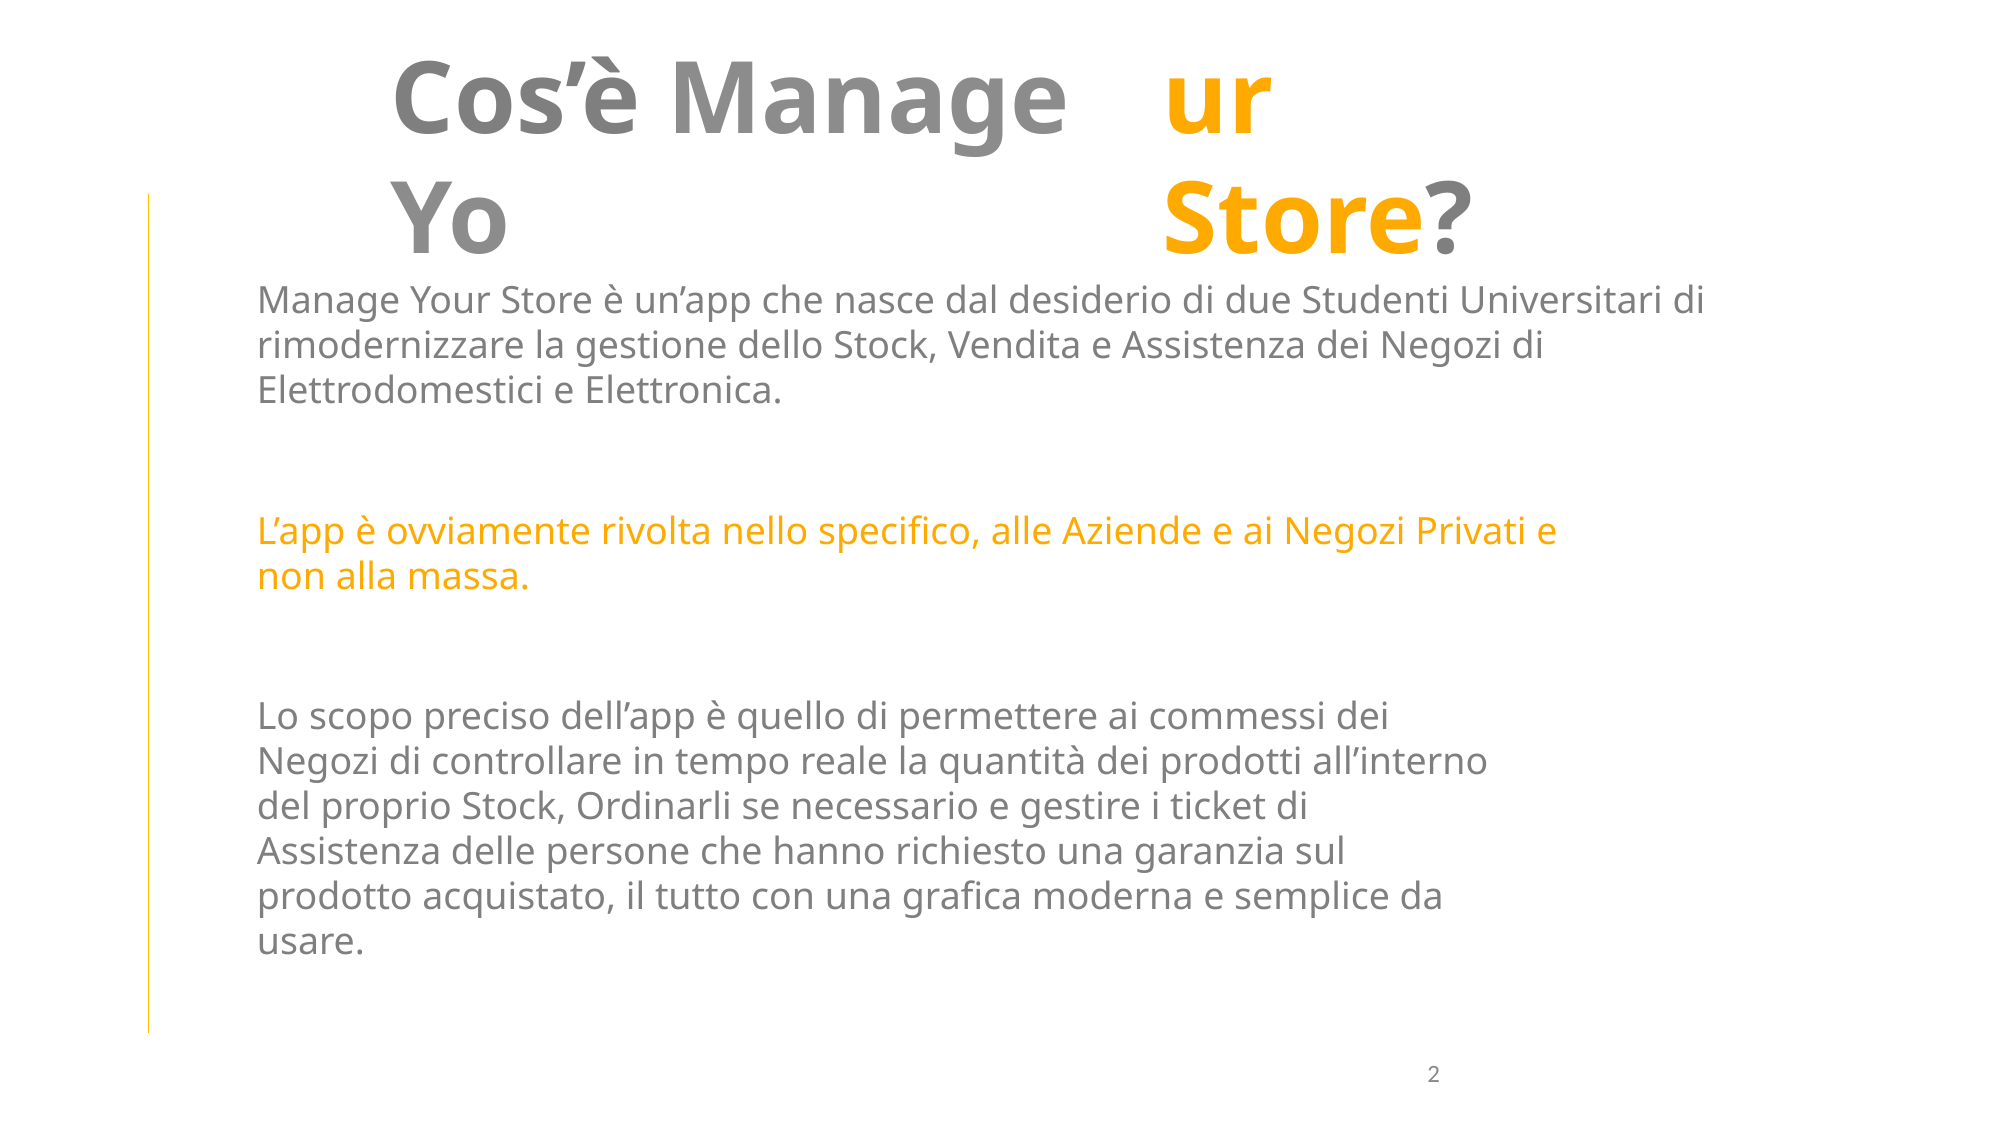

Cos’è Manage Yo
ur Store?
Manage Your Store è un’app che nasce dal desiderio di due Studenti Universitari di rimodernizzare la gestione dello Stock, Vendita e Assistenza dei Negozi di Elettrodomestici e Elettronica.
L’app è ovviamente rivolta nello specifico, alle Aziende e ai Negozi Privati e non alla massa.
Lo scopo preciso dell’app è quello di permettere ai commessi dei Negozi di controllare in tempo reale la quantità dei prodotti all’interno del proprio Stock, Ordinarli se necessario e gestire i ticket di Assistenza delle persone che hanno richiesto una garanzia sul prodotto acquistato, il tutto con una grafica moderna e semplice da usare.